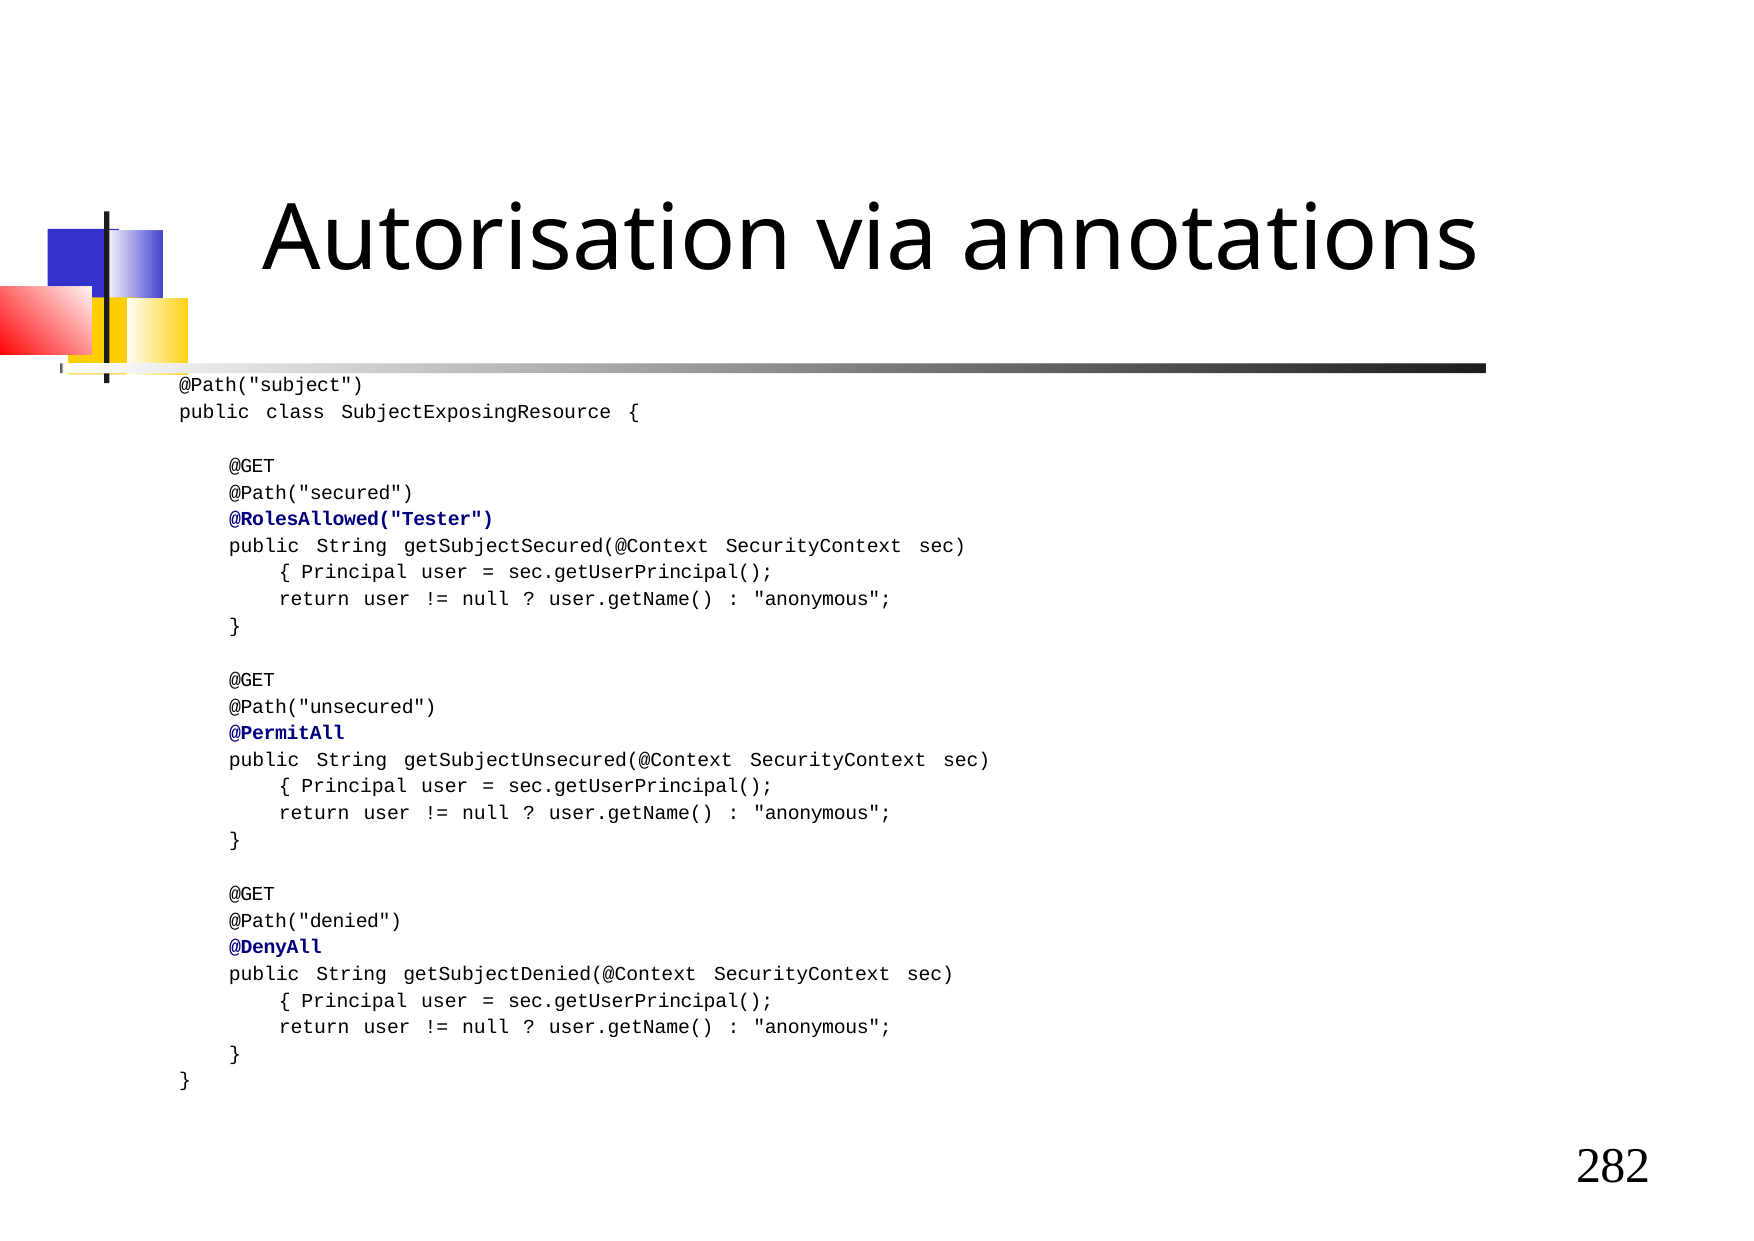

# Autorisation via annotations
@Path("subject")
public class SubjectExposingResource {
@GET
@Path("secured")
@RolesAllowed("Tester")
public String getSubjectSecured(@Context SecurityContext sec) { Principal user = sec.getUserPrincipal();
return user != null ? user.getName() : "anonymous";
}
@GET
@Path("unsecured")
@PermitAll
public String getSubjectUnsecured(@Context SecurityContext sec) { Principal user = sec.getUserPrincipal();
return user != null ? user.getName() : "anonymous";
}
@GET
@Path("denied")
@DenyAll
public String getSubjectDenied(@Context SecurityContext sec) { Principal user = sec.getUserPrincipal();
return user != null ? user.getName() : "anonymous";
}
}
282